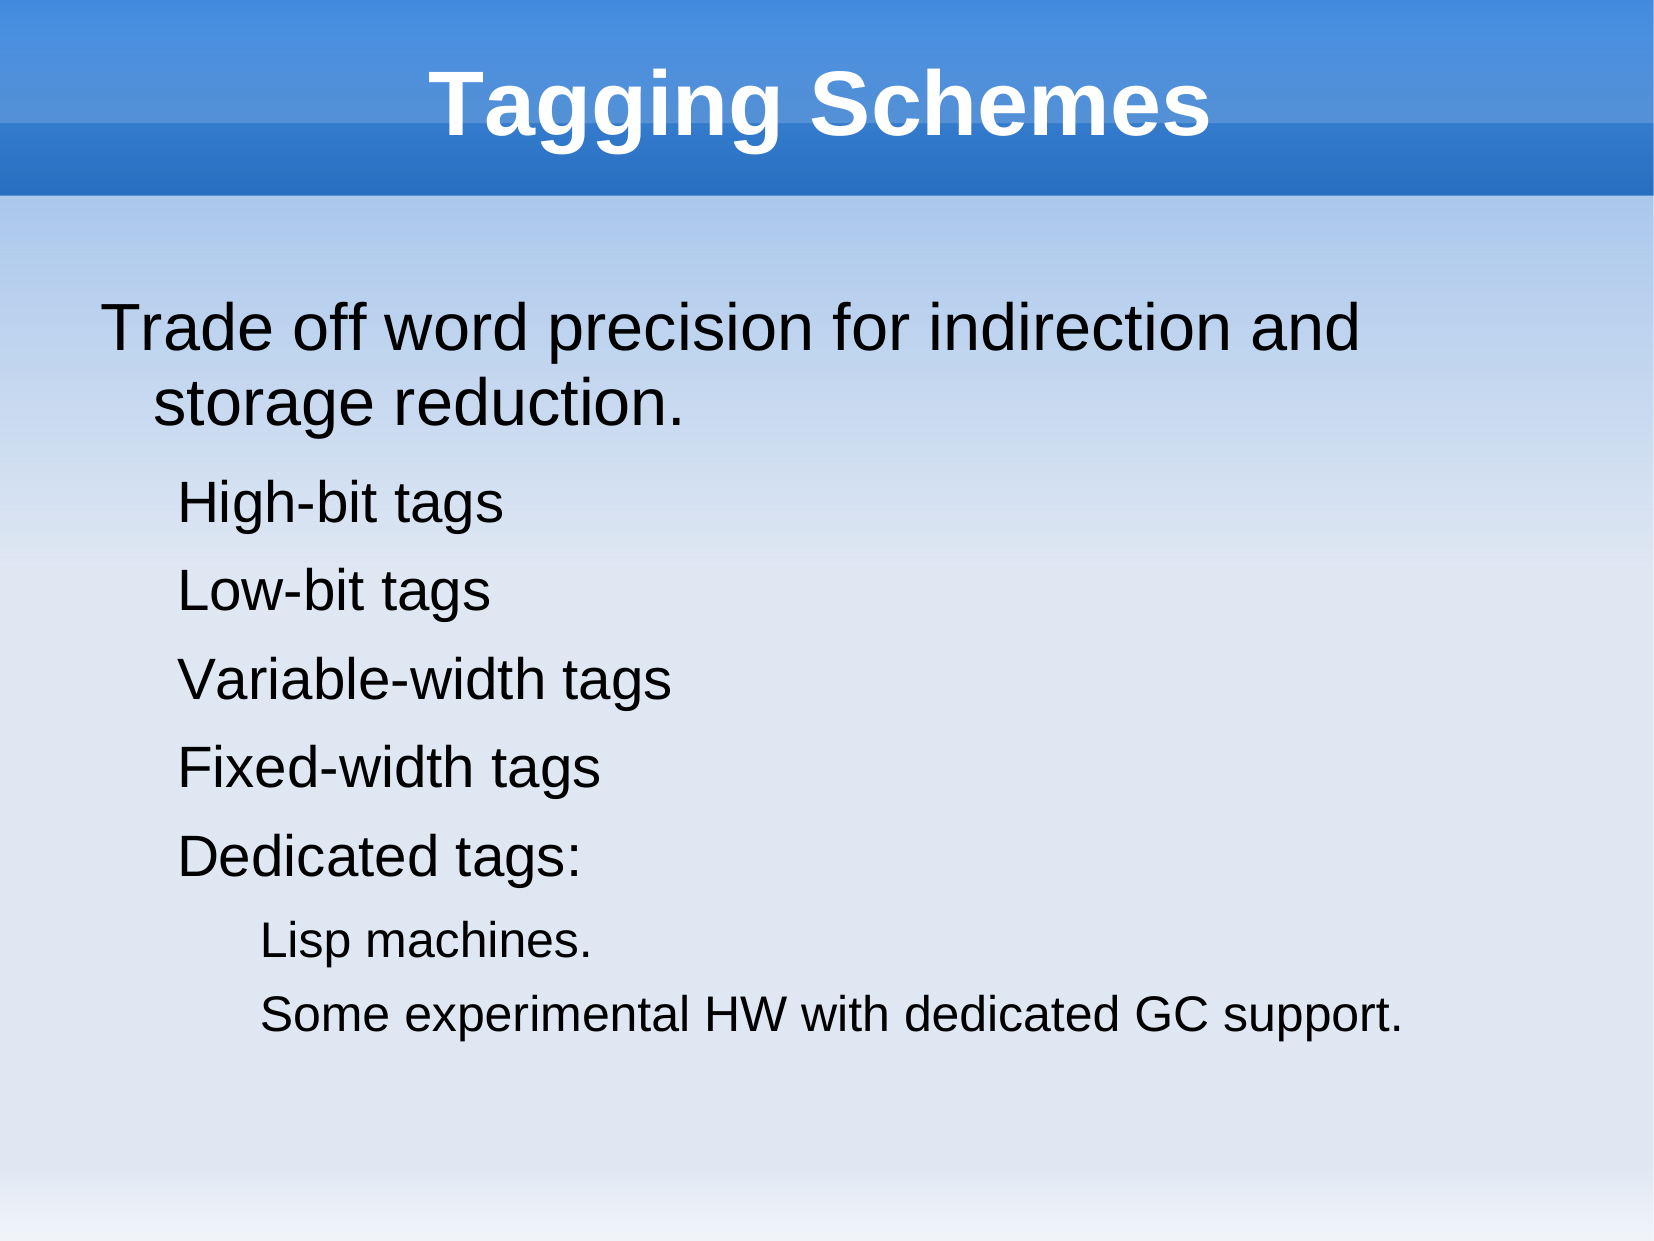

# Tagging Schemes
Trade off word precision for indirection and storage reduction.
High-bit tags
Low-bit tags
Variable-width tags
Fixed-width tags
Dedicated tags:
Lisp machines.
Some experimental HW with dedicated GC support.